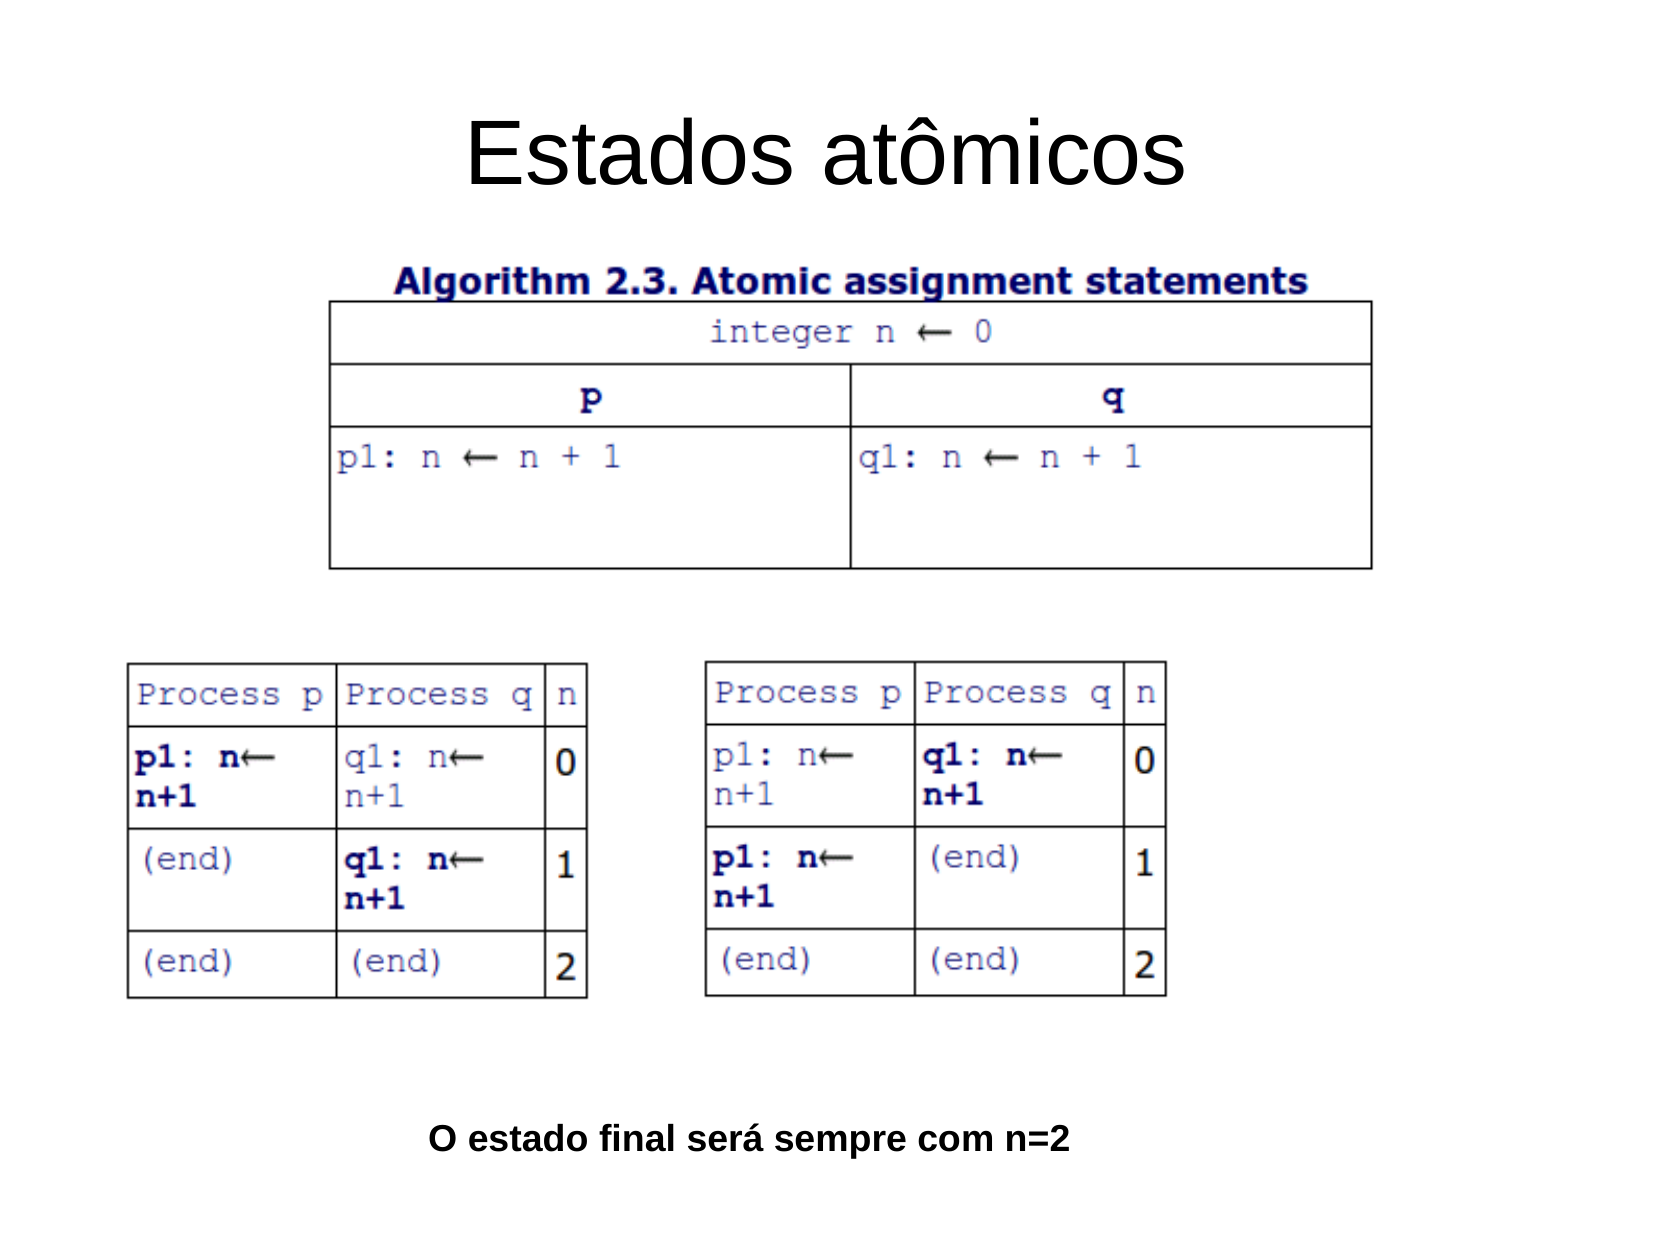

# Estados atômicos
O estado final será sempre com n=2